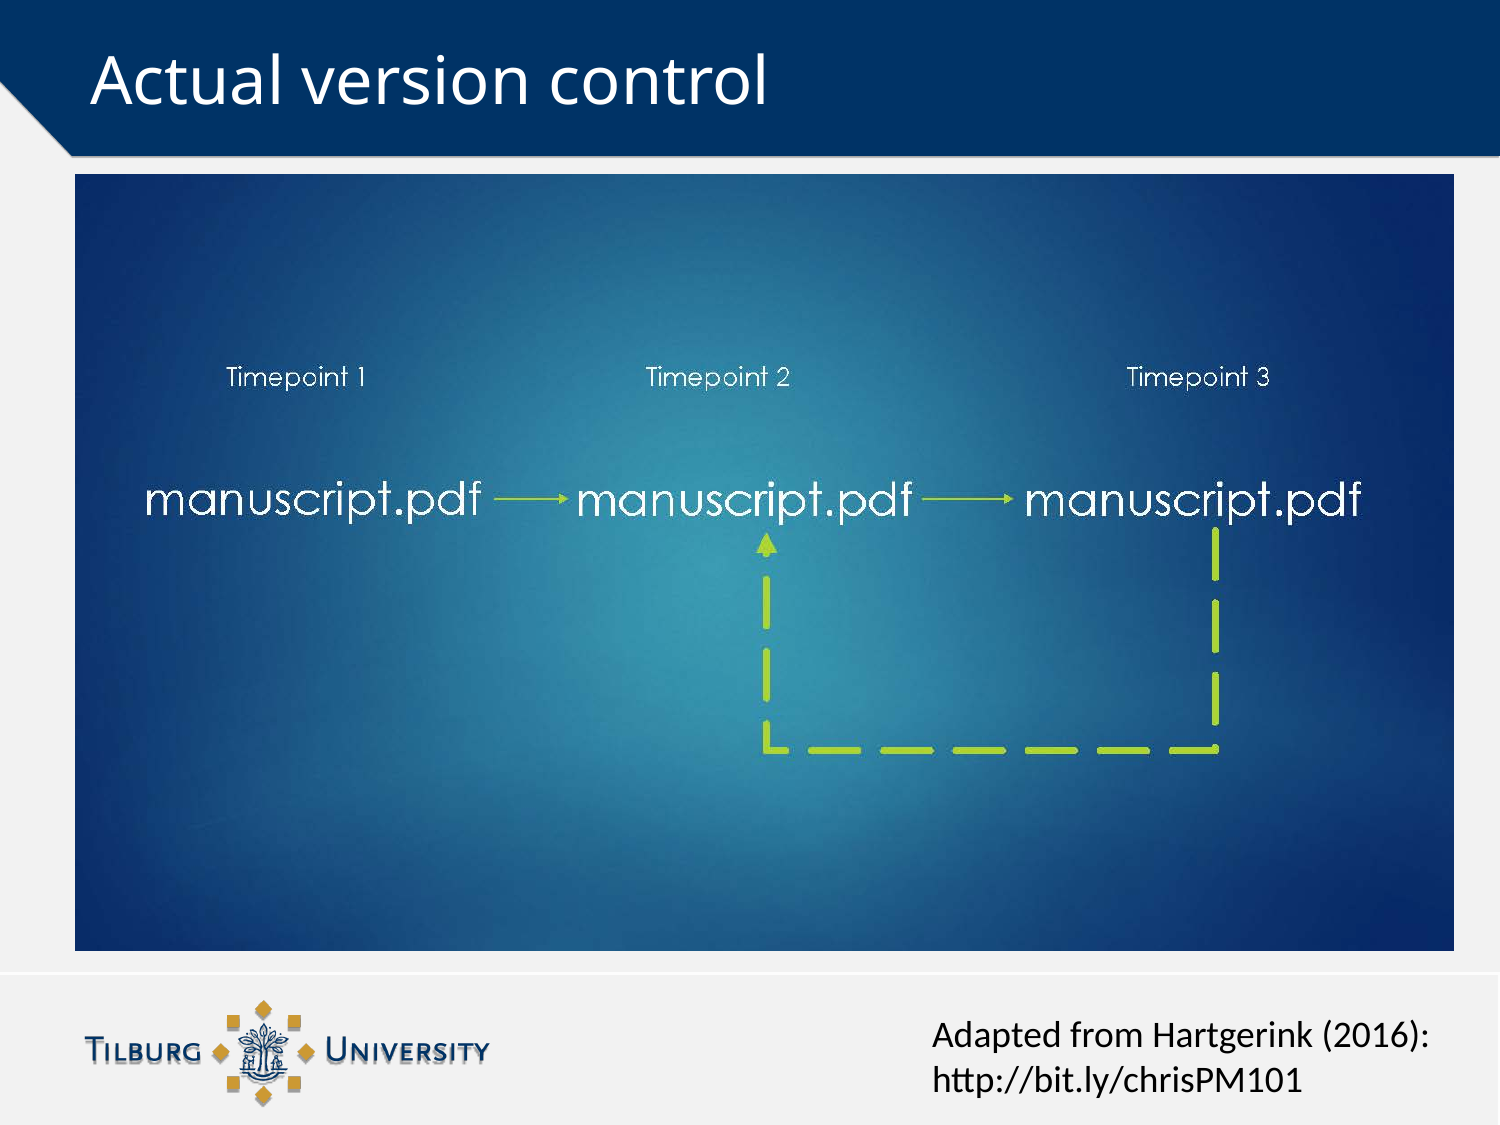

# Actual version control
Adapted from Hartgerink (2016): http://bit.ly/chrisPM101